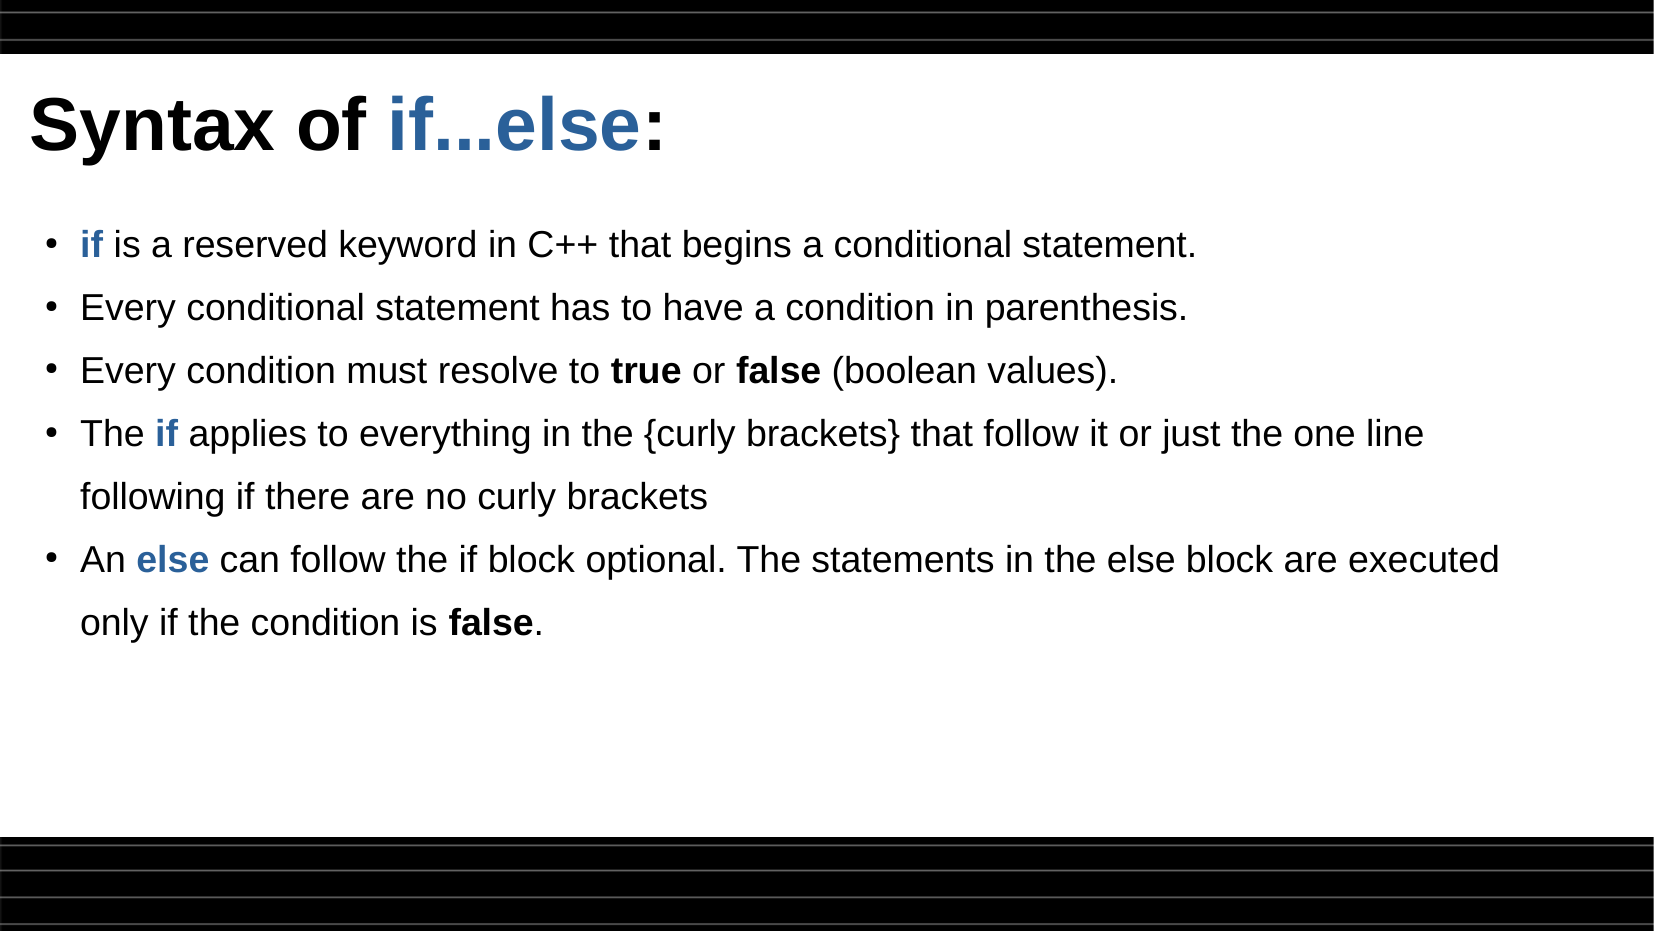

Syntax of if...else:
if is a reserved keyword in C++ that begins a conditional statement.
Every conditional statement has to have a condition in parenthesis.
Every condition must resolve to true or false (boolean values).
The if applies to everything in the {curly brackets} that follow it or just the one line following if there are no curly brackets
An else can follow the if block optional. The statements in the else block are executed only if the condition is false.